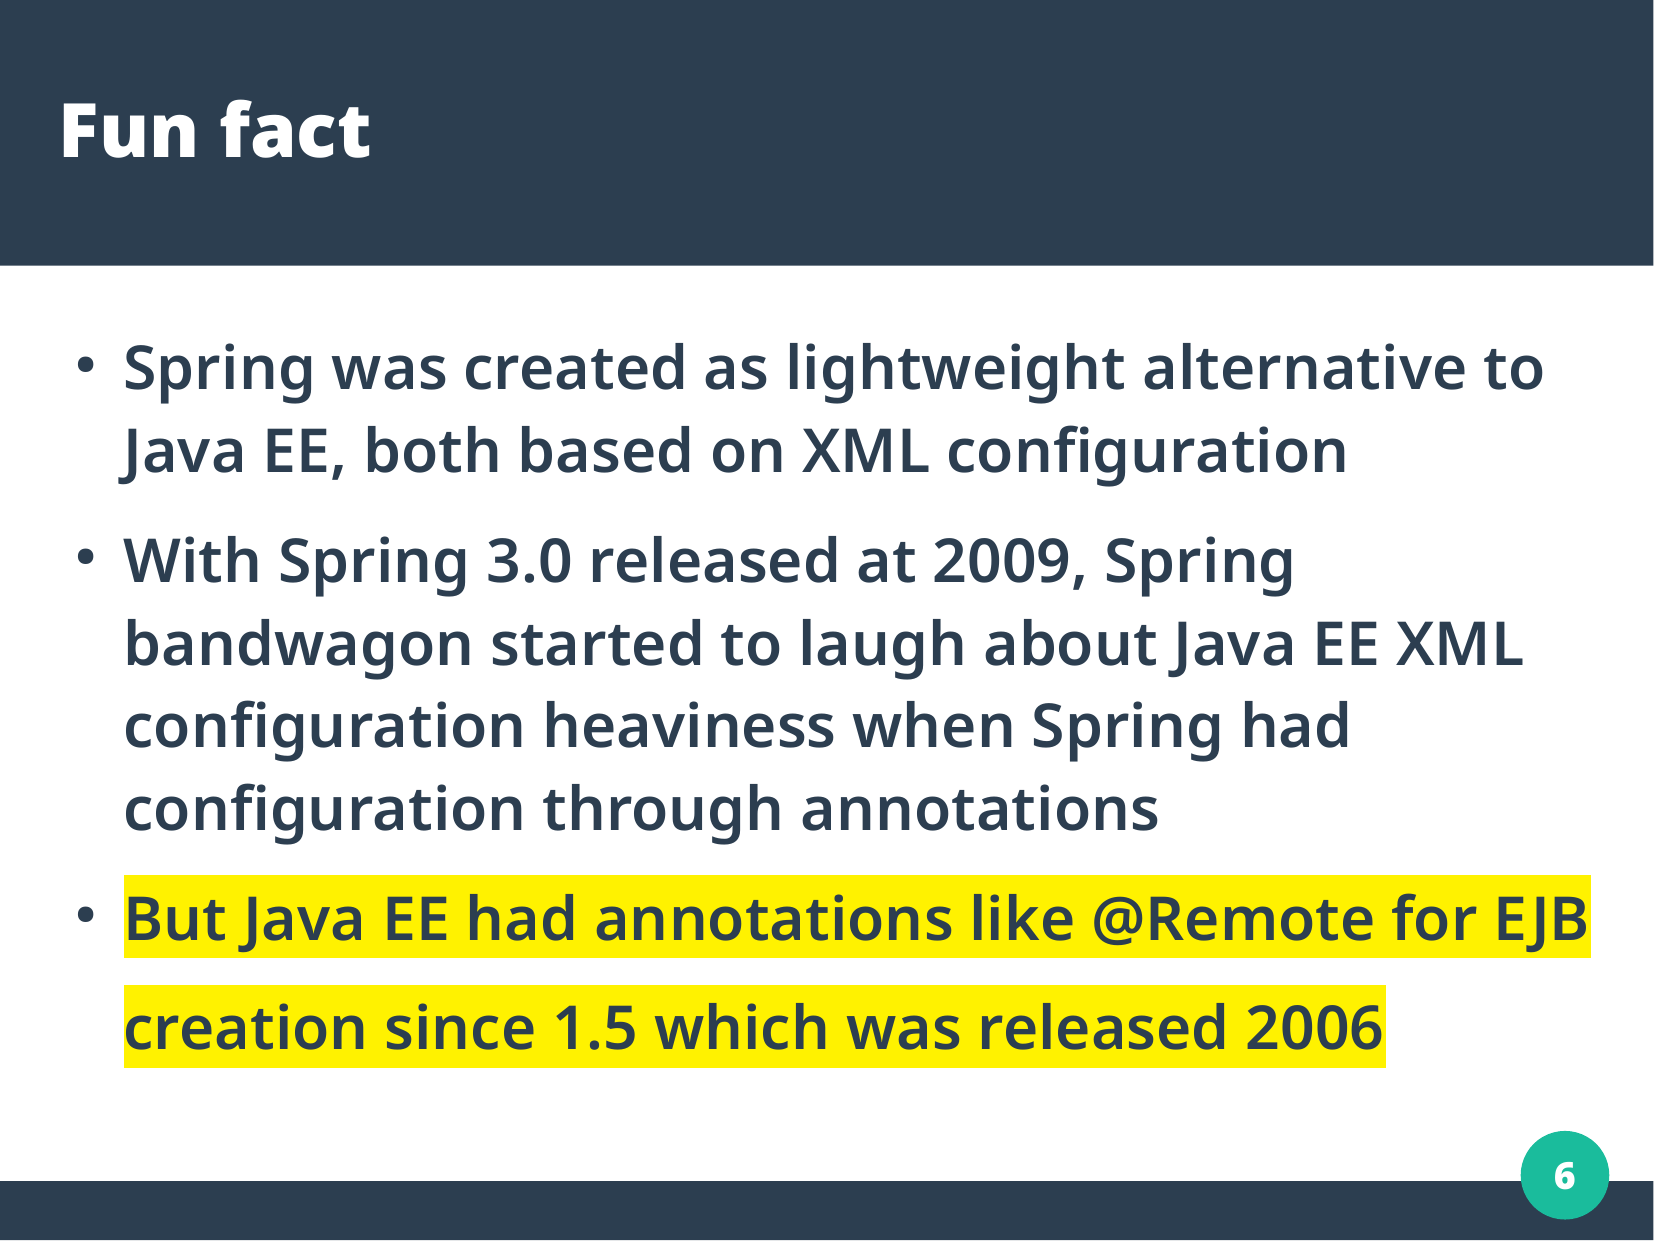

# Fun fact
Spring was created as lightweight alternative to Java EE, both based on XML configuration
With Spring 3.0 released at 2009, Spring bandwagon started to laugh about Java EE XML configuration heaviness when Spring had configuration through annotations
But Java EE had annotations like @Remote for EJB
creation since 1.5 which was released 2006
6